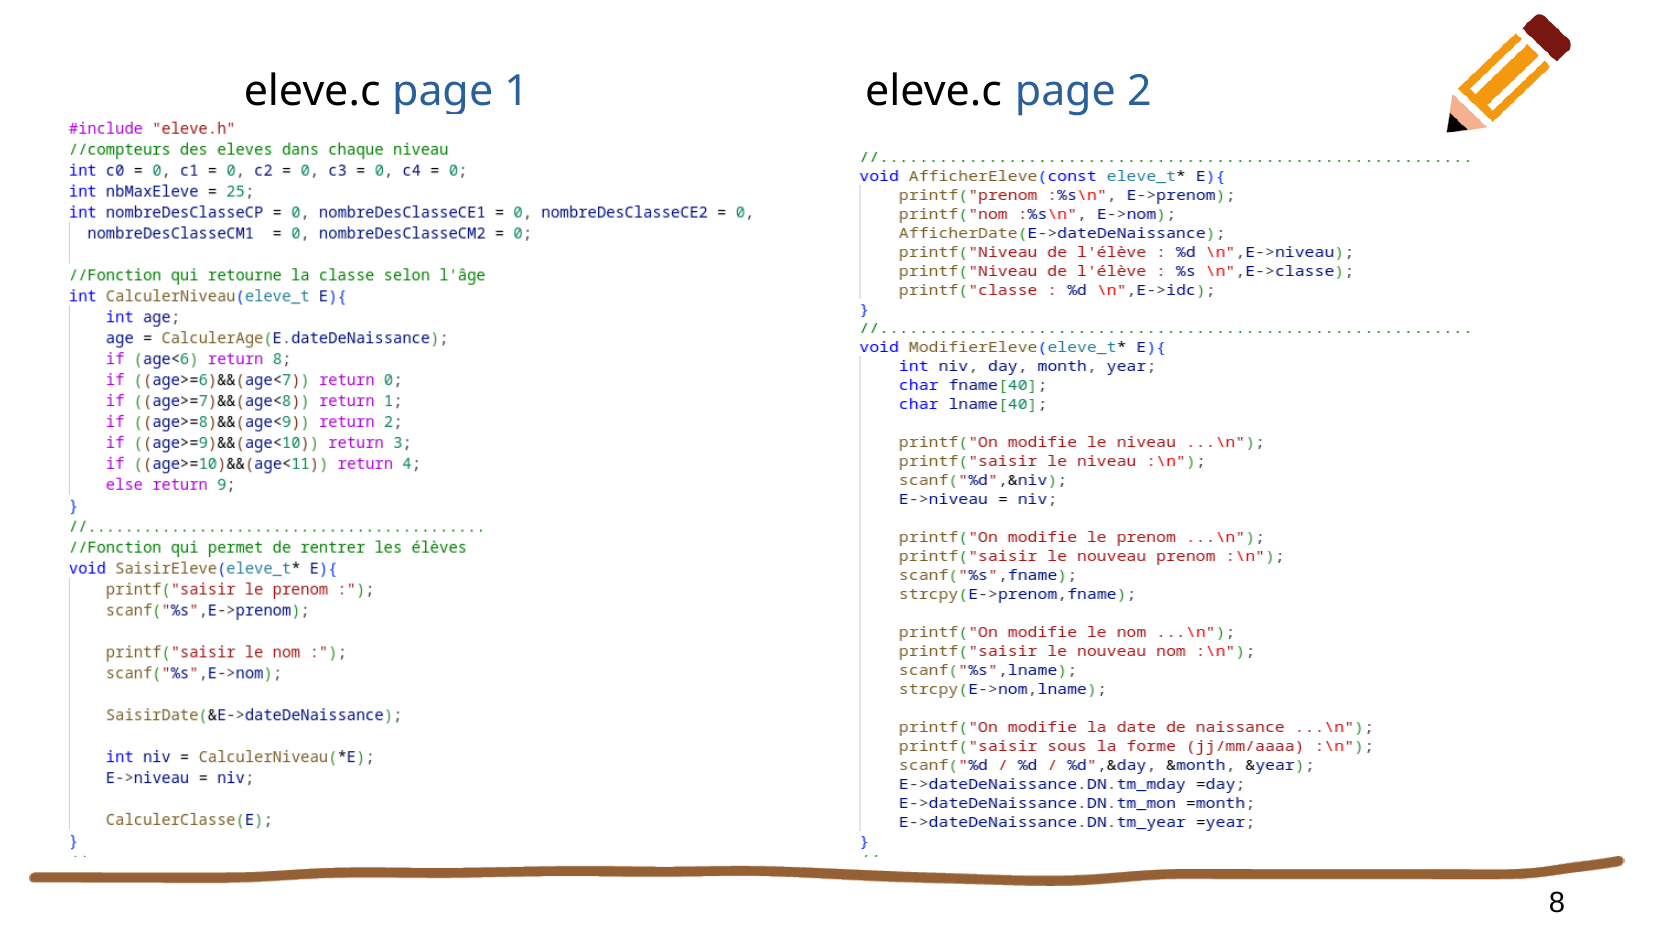

# eleve.c page 1 eleve.c page 2
8